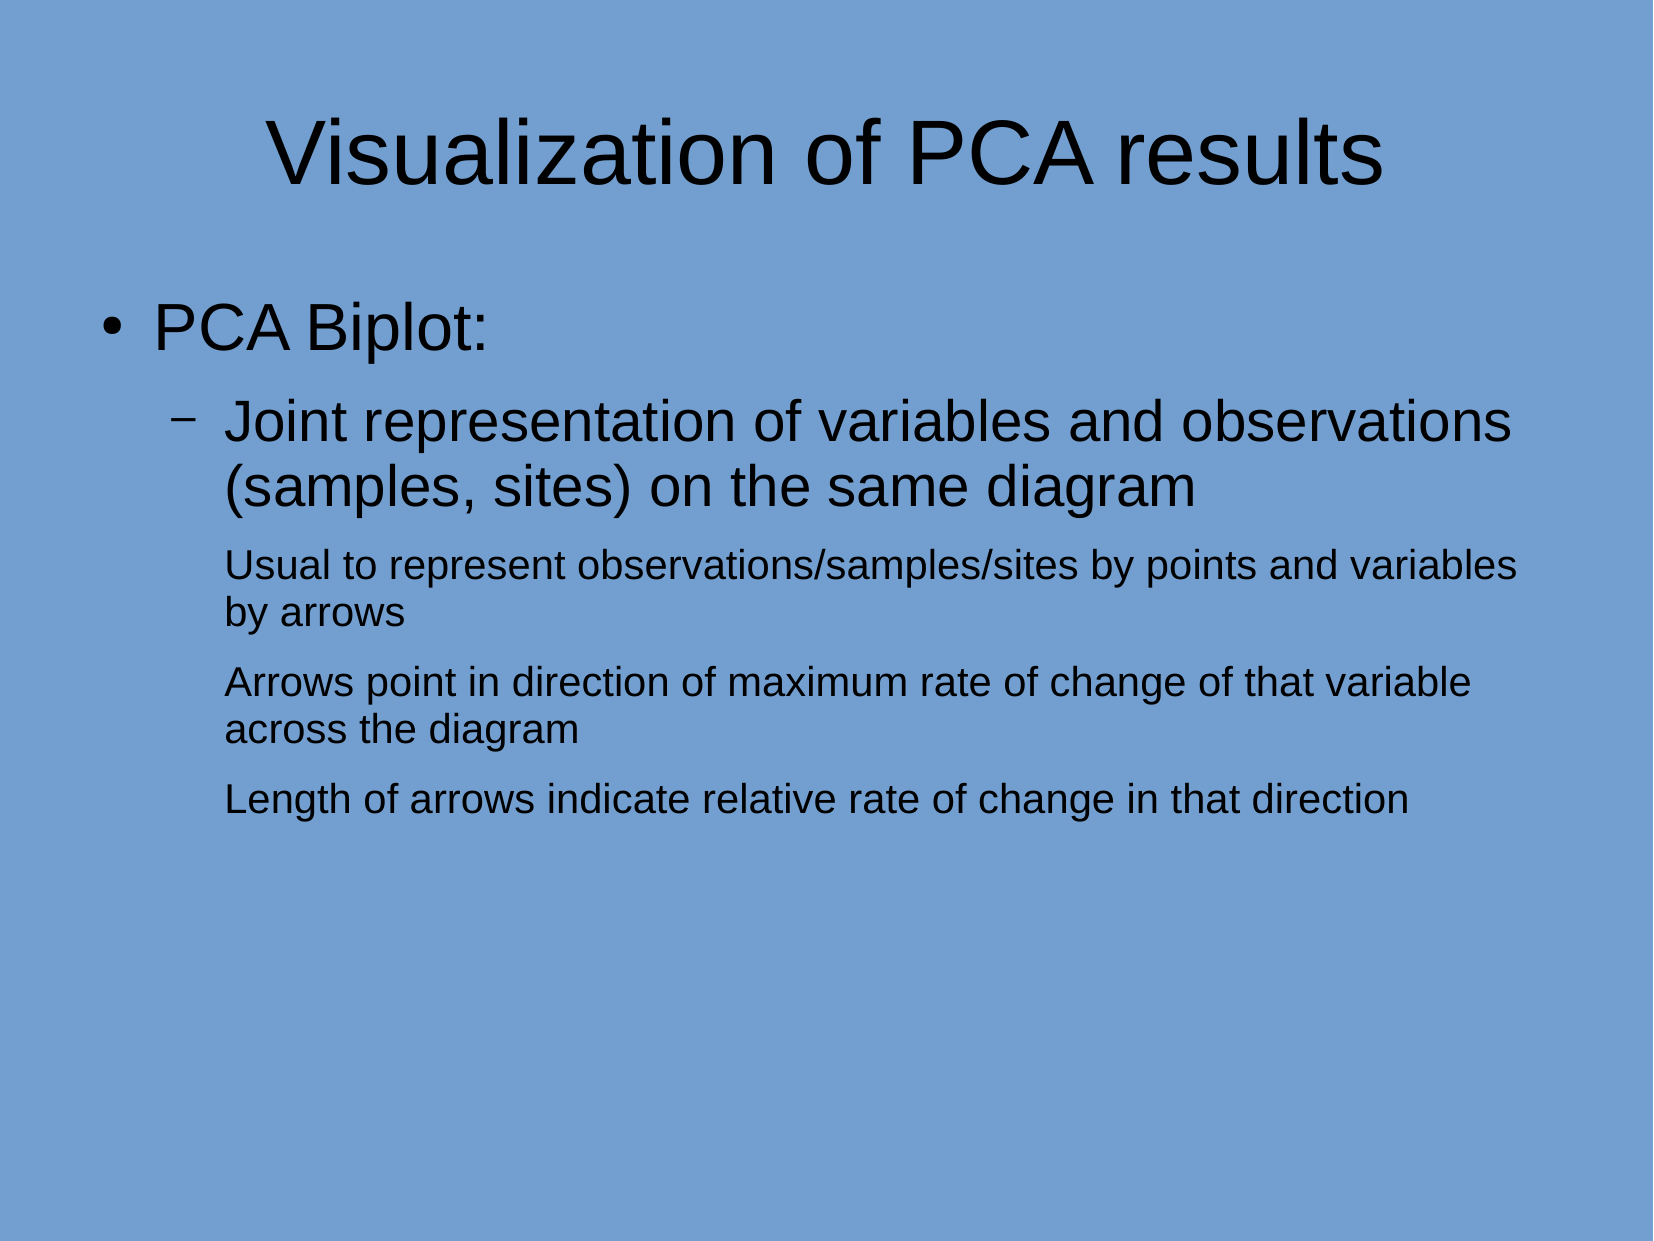

# Visualization of PCA results
PCA Biplot:
Joint representation of variables and observations (samples, sites) on the same diagram
Usual to represent observations/samples/sites by points and variables by arrows
Arrows point in direction of maximum rate of change of that variable across the diagram
Length of arrows indicate relative rate of change in that direction